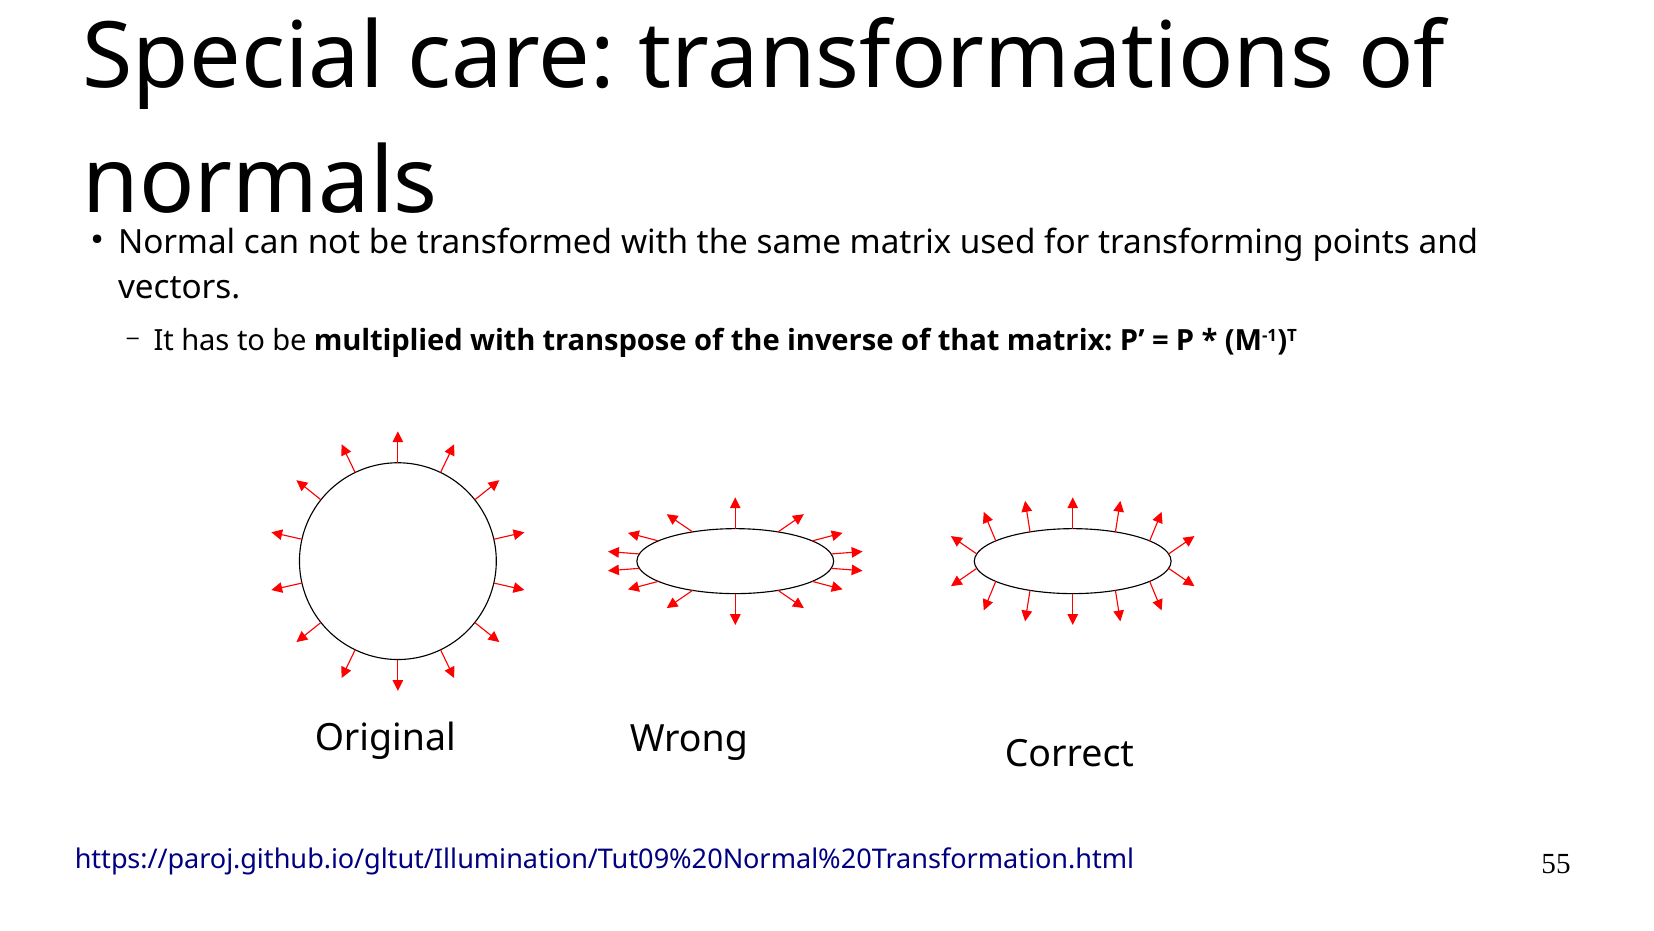

# Special care: transformations of normals
Normal can not be transformed with the same matrix used for transforming points and vectors.
It has to be multiplied with transpose of the inverse of that matrix: P’ = P * (M-1)T
Original
Wrong
Correct
https://paroj.github.io/gltut/Illumination/Tut09%20Normal%20Transformation.html
55